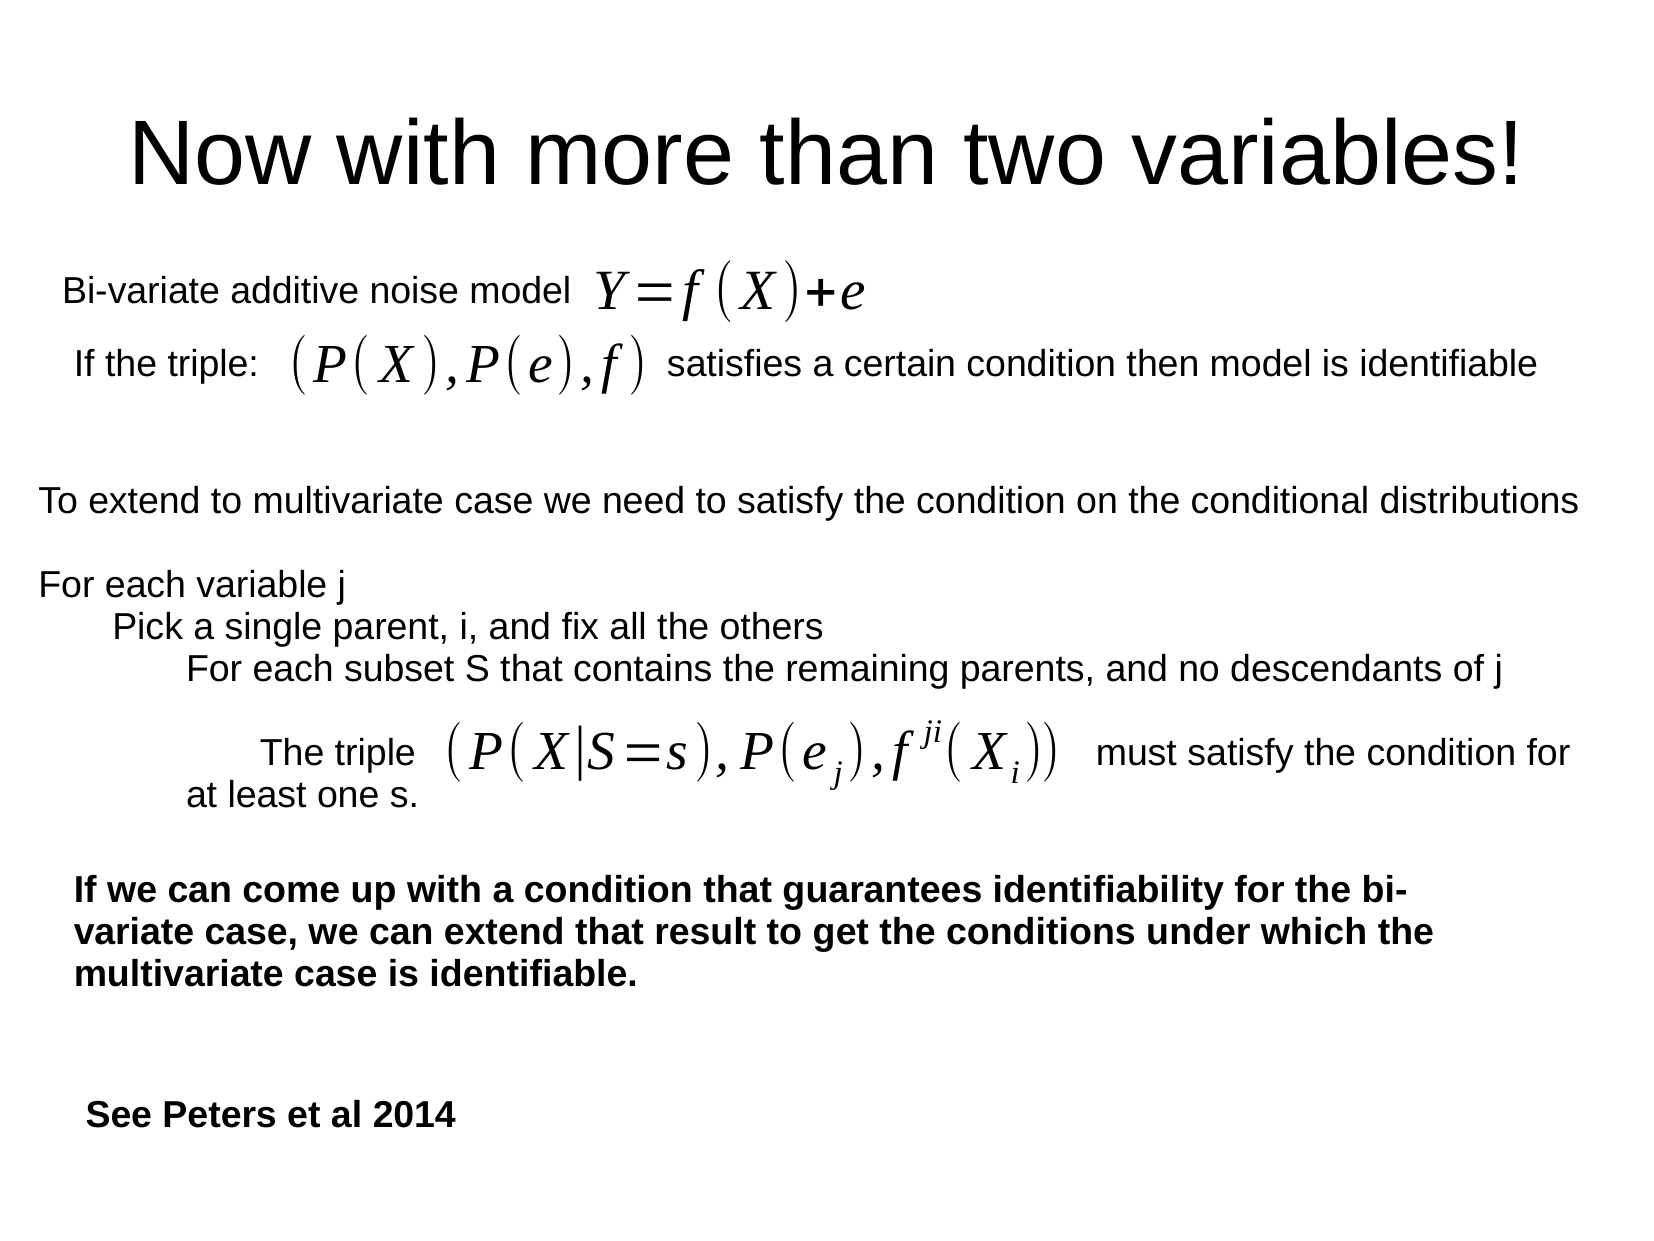

# Now with more than two variables!
Bi-variate additive noise model
If the triple: satisfies a certain condition then model is identifiable
To extend to multivariate case we need to satisfy the condition on the conditional distributions
For each variable j
	Pick a single parent, i, and fix all the others
		For each subset S that contains the remaining parents, and no descendants of j
			The triple must satisfy the condition for 			at least one s.
If we can come up with a condition that guarantees identifiability for the bi-variate case, we can extend that result to get the conditions under which the multivariate case is identifiable.
See Peters et al 2014